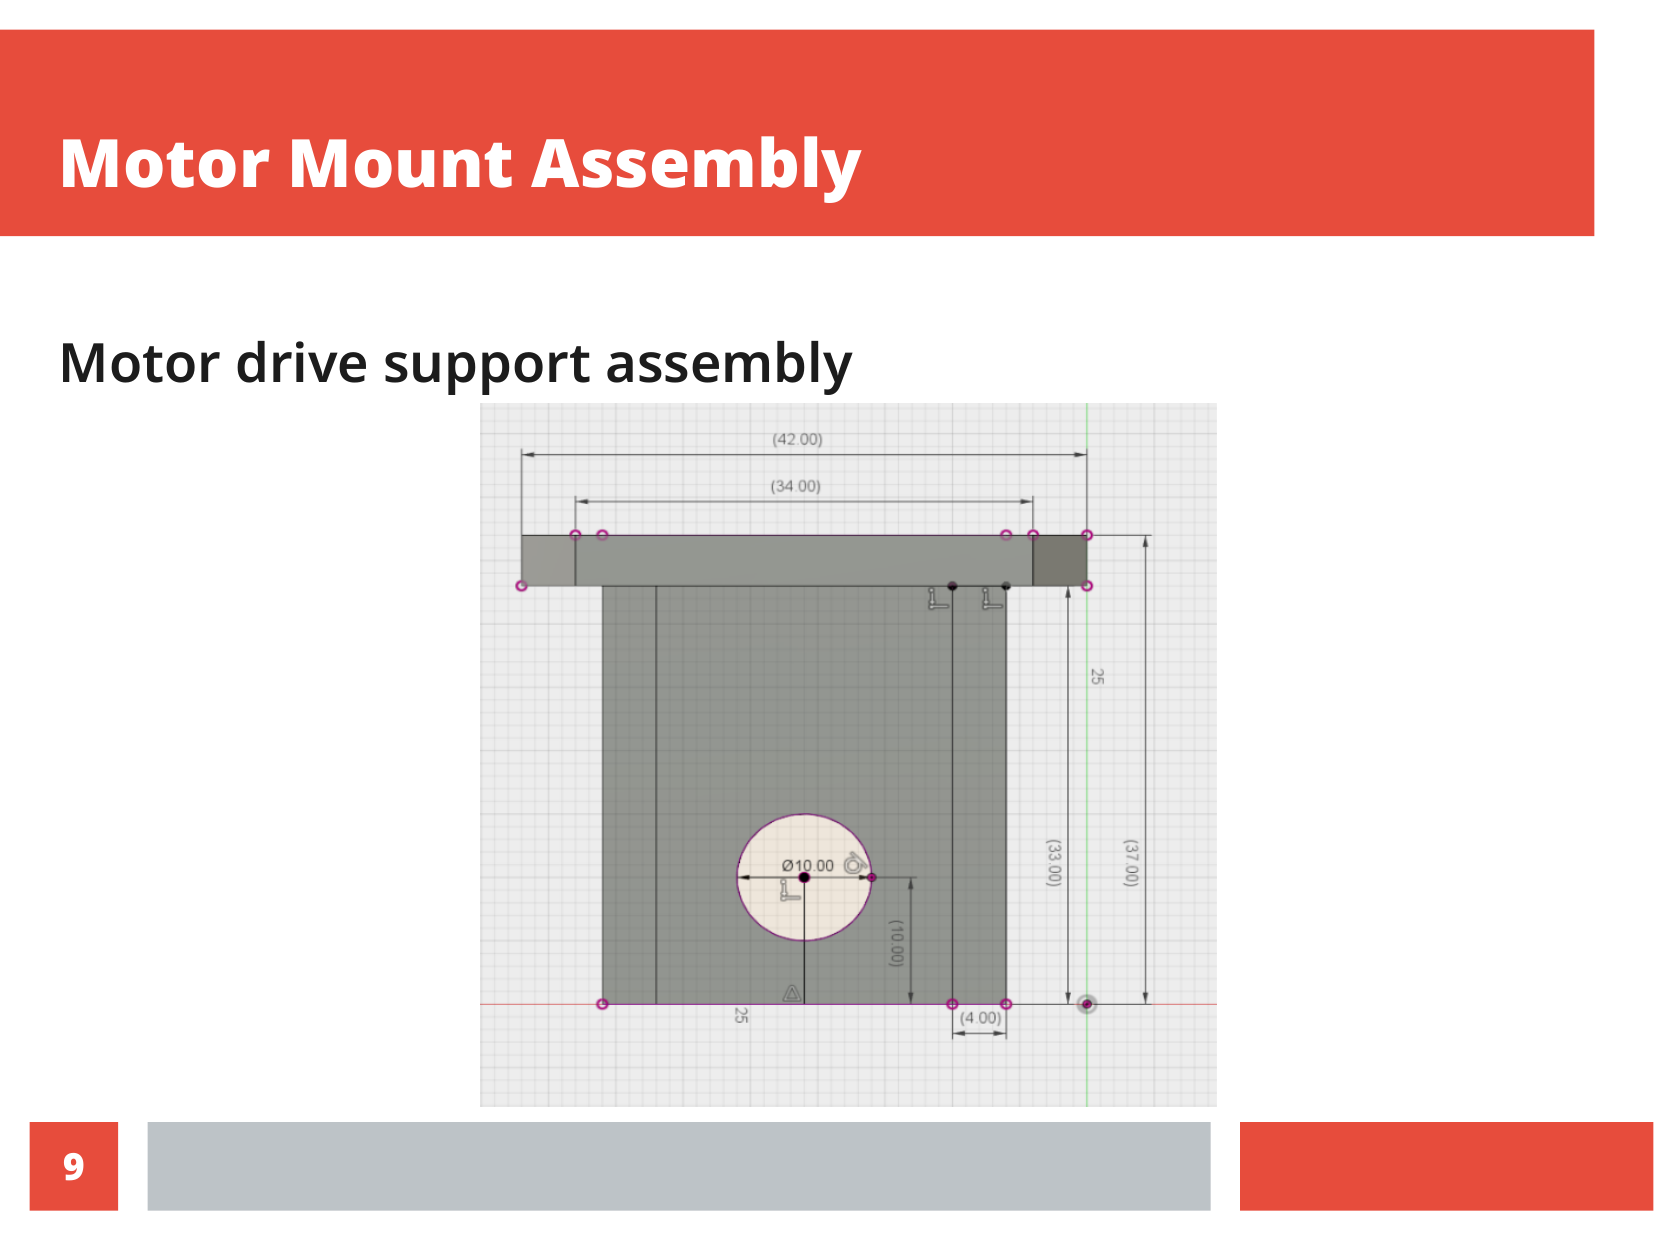

# Motor Mount Assembly
Motor drive support assembly
9